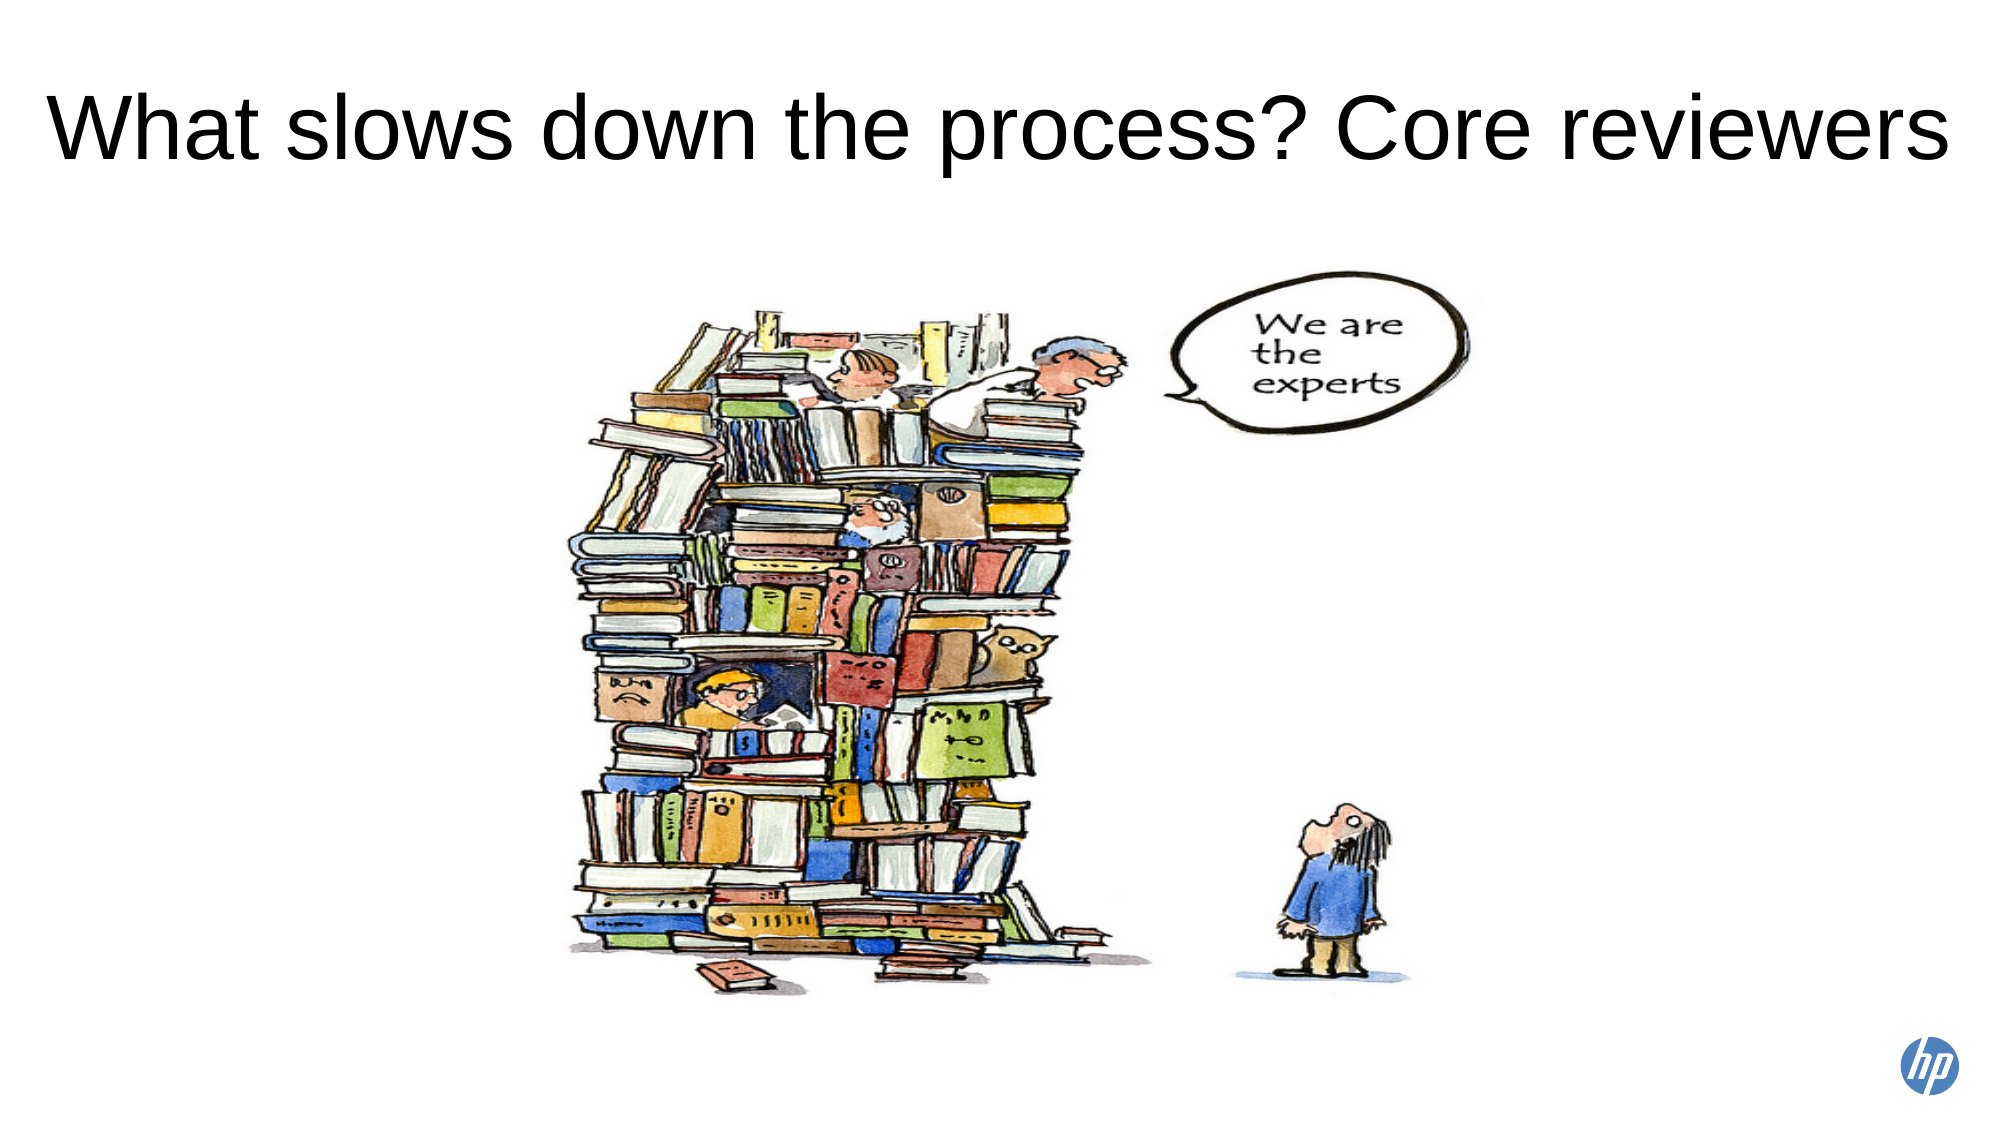

# What slows down the process? Core reviewers